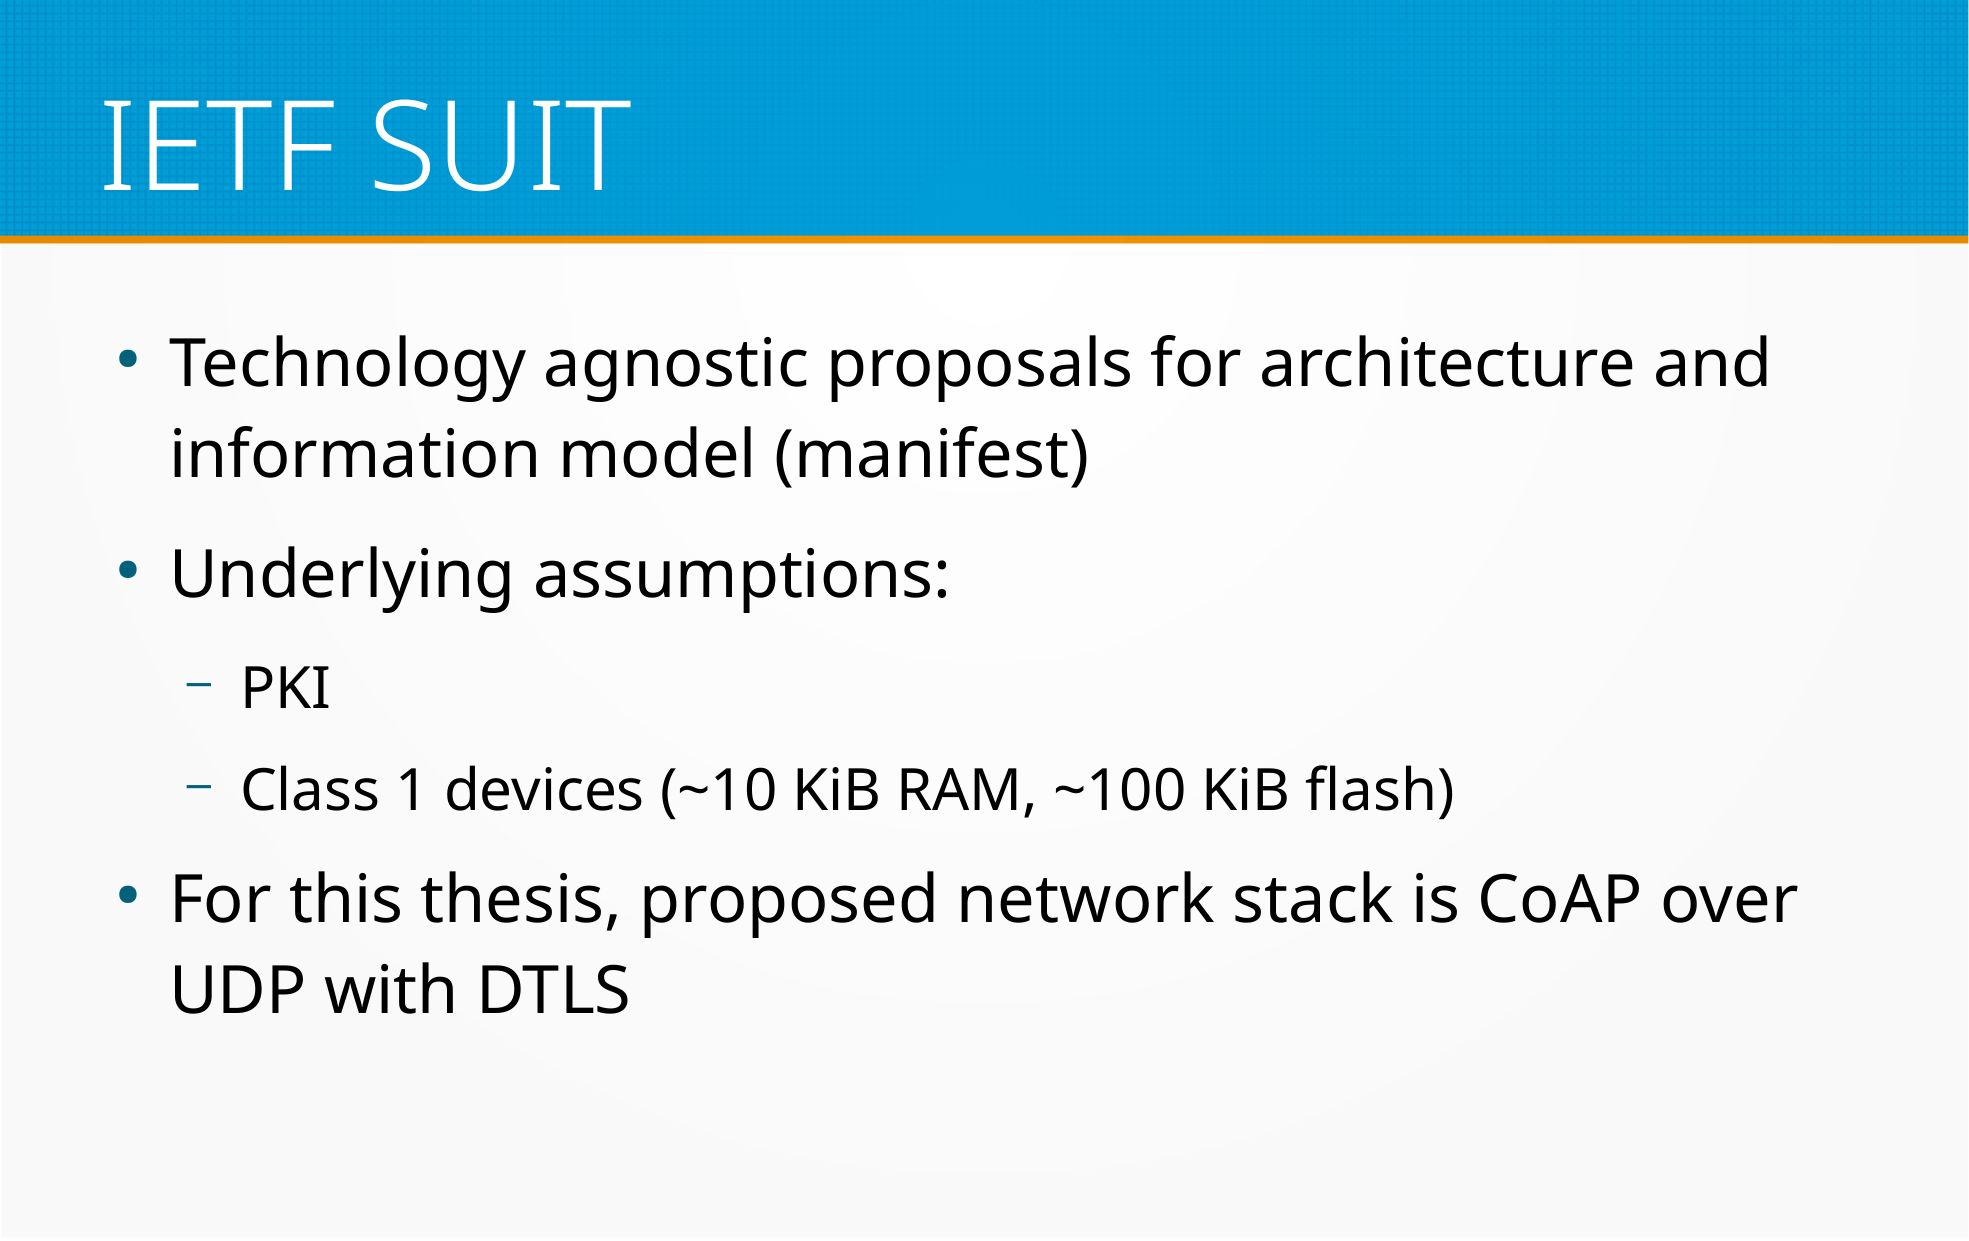

# IETF SUIT
Technology agnostic proposals for architecture and information model (manifest)
Underlying assumptions:
PKI
Class 1 devices (~10 KiB RAM, ~100 KiB flash)
For this thesis, proposed network stack is CoAP over UDP with DTLS